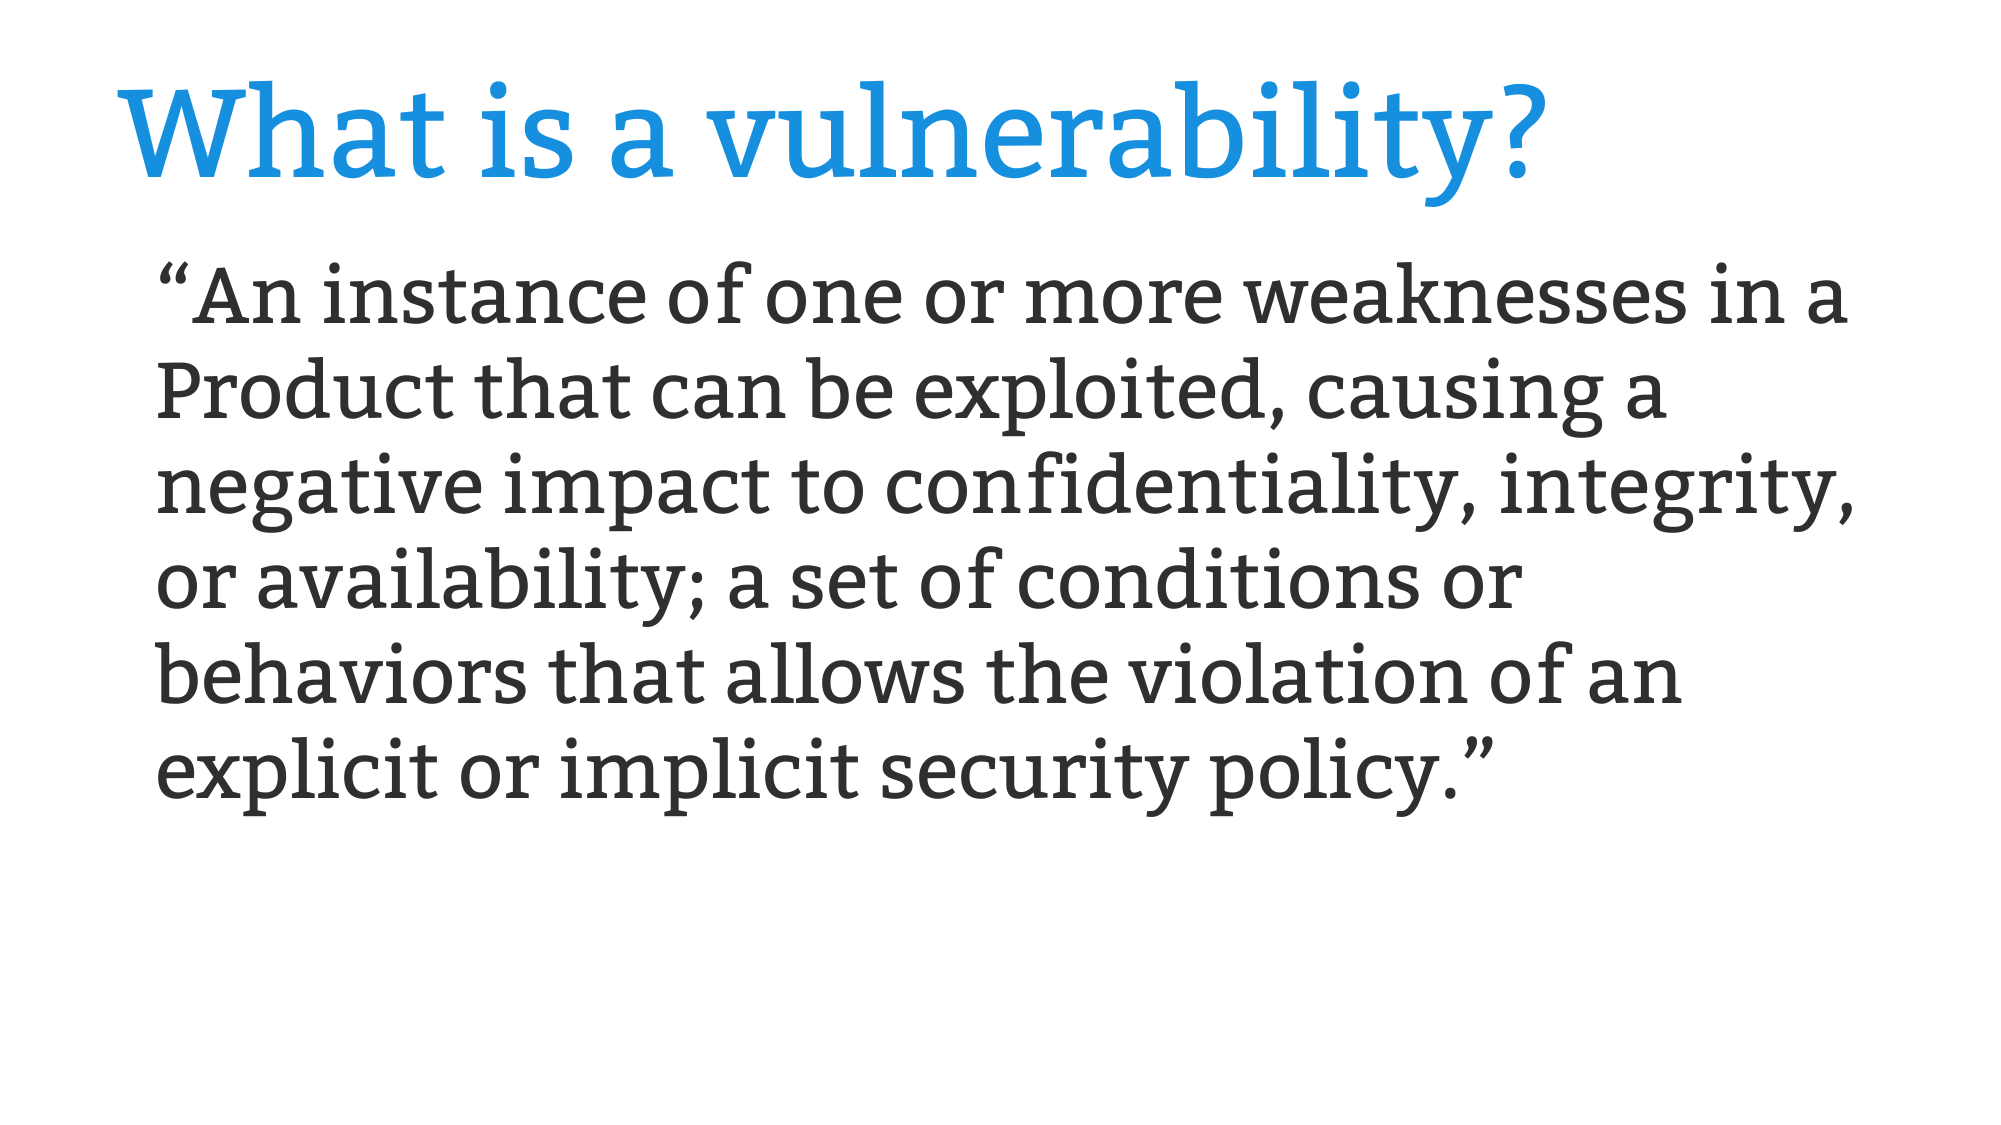

# What is a vulnerability?
“An instance of one or more weaknesses in a Product that can be exploited, causing a negative impact to confidentiality, integrity, or availability; a set of conditions or behaviors that allows the violation of an explicit or implicit security policy.”